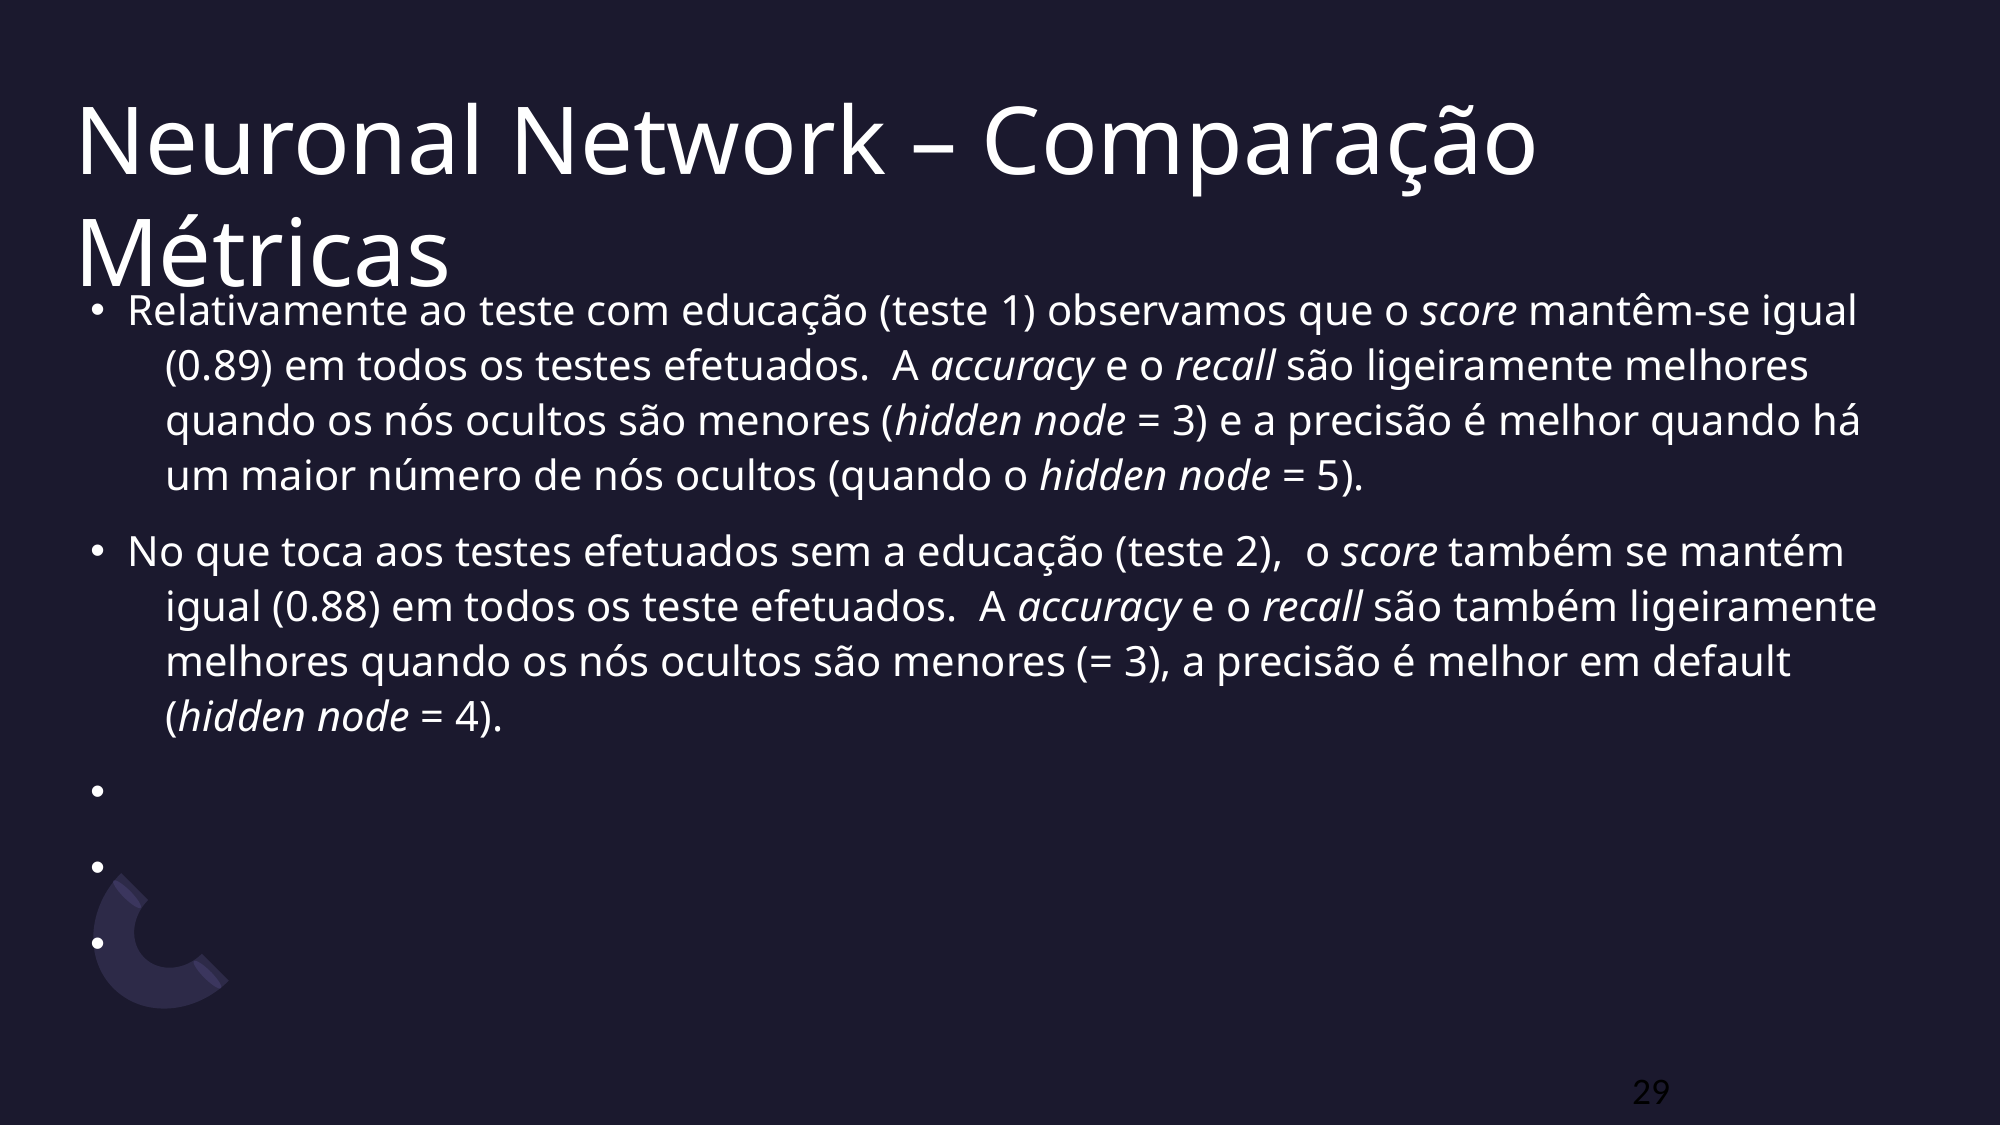

# Neuronal Network – Comparação Métricas
Relativamente ao teste com educação (teste 1) observamos que o score mantêm-se igual (0.89) em todos os testes efetuados. A accuracy e o recall são ligeiramente melhores quando os nós ocultos são menores (hidden node = 3) e a precisão é melhor quando há um maior número de nós ocultos (quando o hidden node = 5).
No que toca aos testes efetuados sem a educação (teste 2), o score também se mantém igual (0.88) em todos os teste efetuados. A accuracy e o recall são também ligeiramente melhores quando os nós ocultos são menores (= 3), a precisão é melhor em default (hidden node = 4).